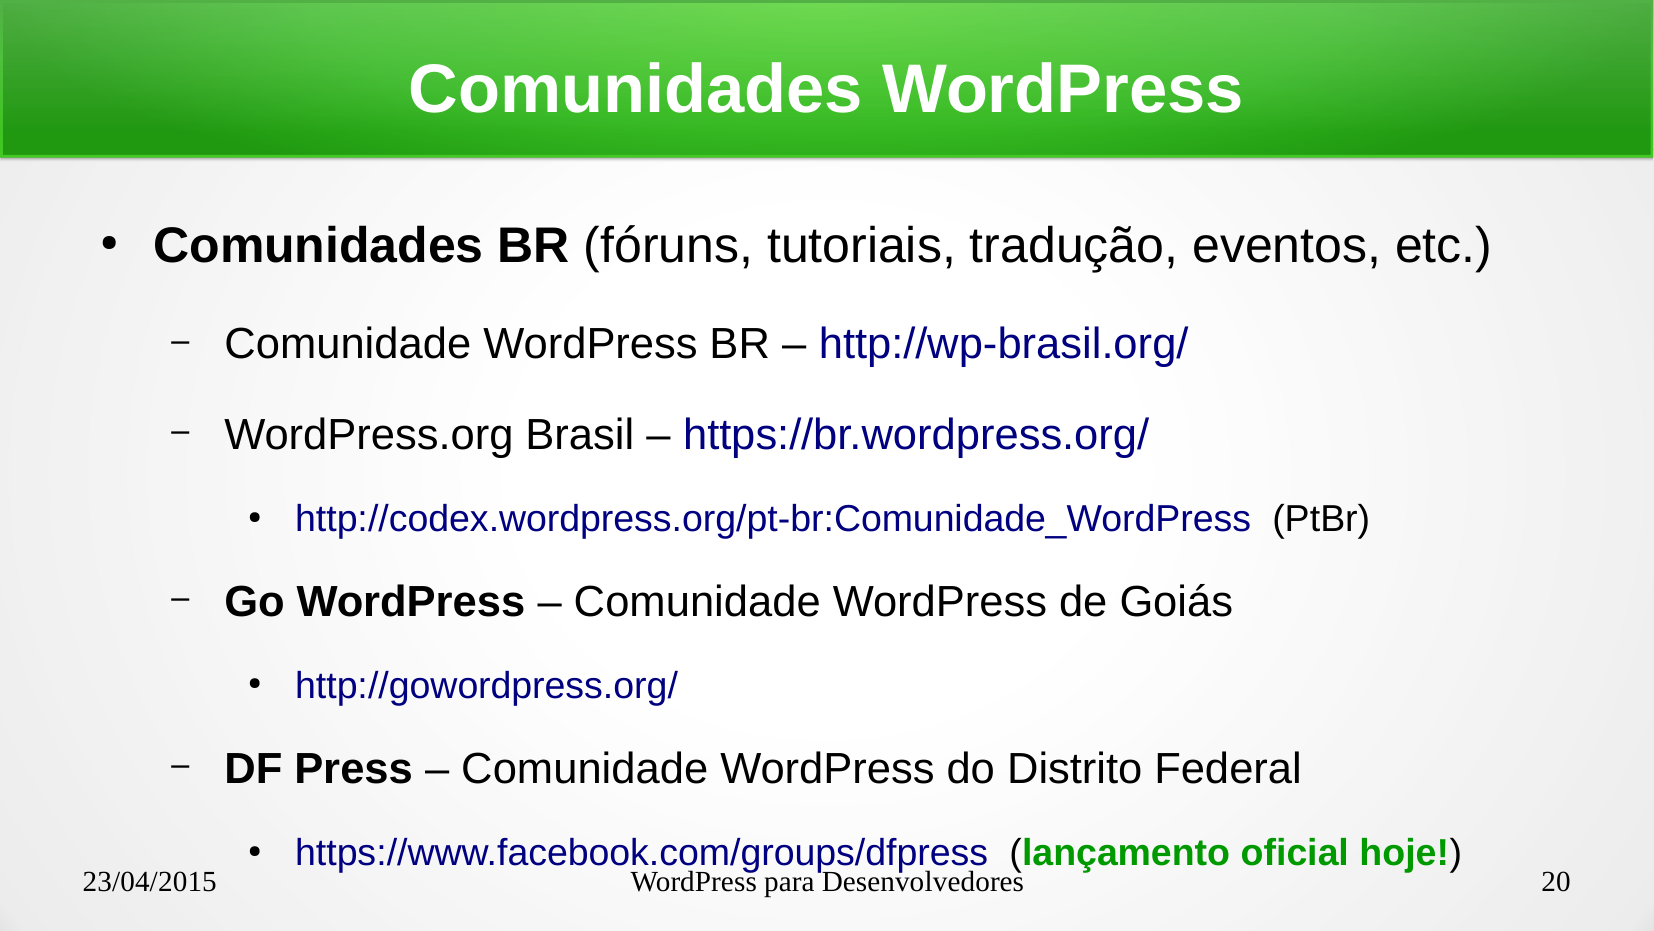

# Comunidades WordPress
Comunidades BR (fóruns, tutoriais, tradução, eventos, etc.)
Comunidade WordPress BR – http://wp-brasil.org/
WordPress.org Brasil – https://br.wordpress.org/
http://codex.wordpress.org/pt-br:Comunidade_WordPress (PtBr)
Go WordPress – Comunidade WordPress de Goiás
http://gowordpress.org/
DF Press – Comunidade WordPress do Distrito Federal
https://www.facebook.com/groups/dfpress (lançamento oficial hoje!)
23/04/2015
WordPress para Desenvolvedores
20